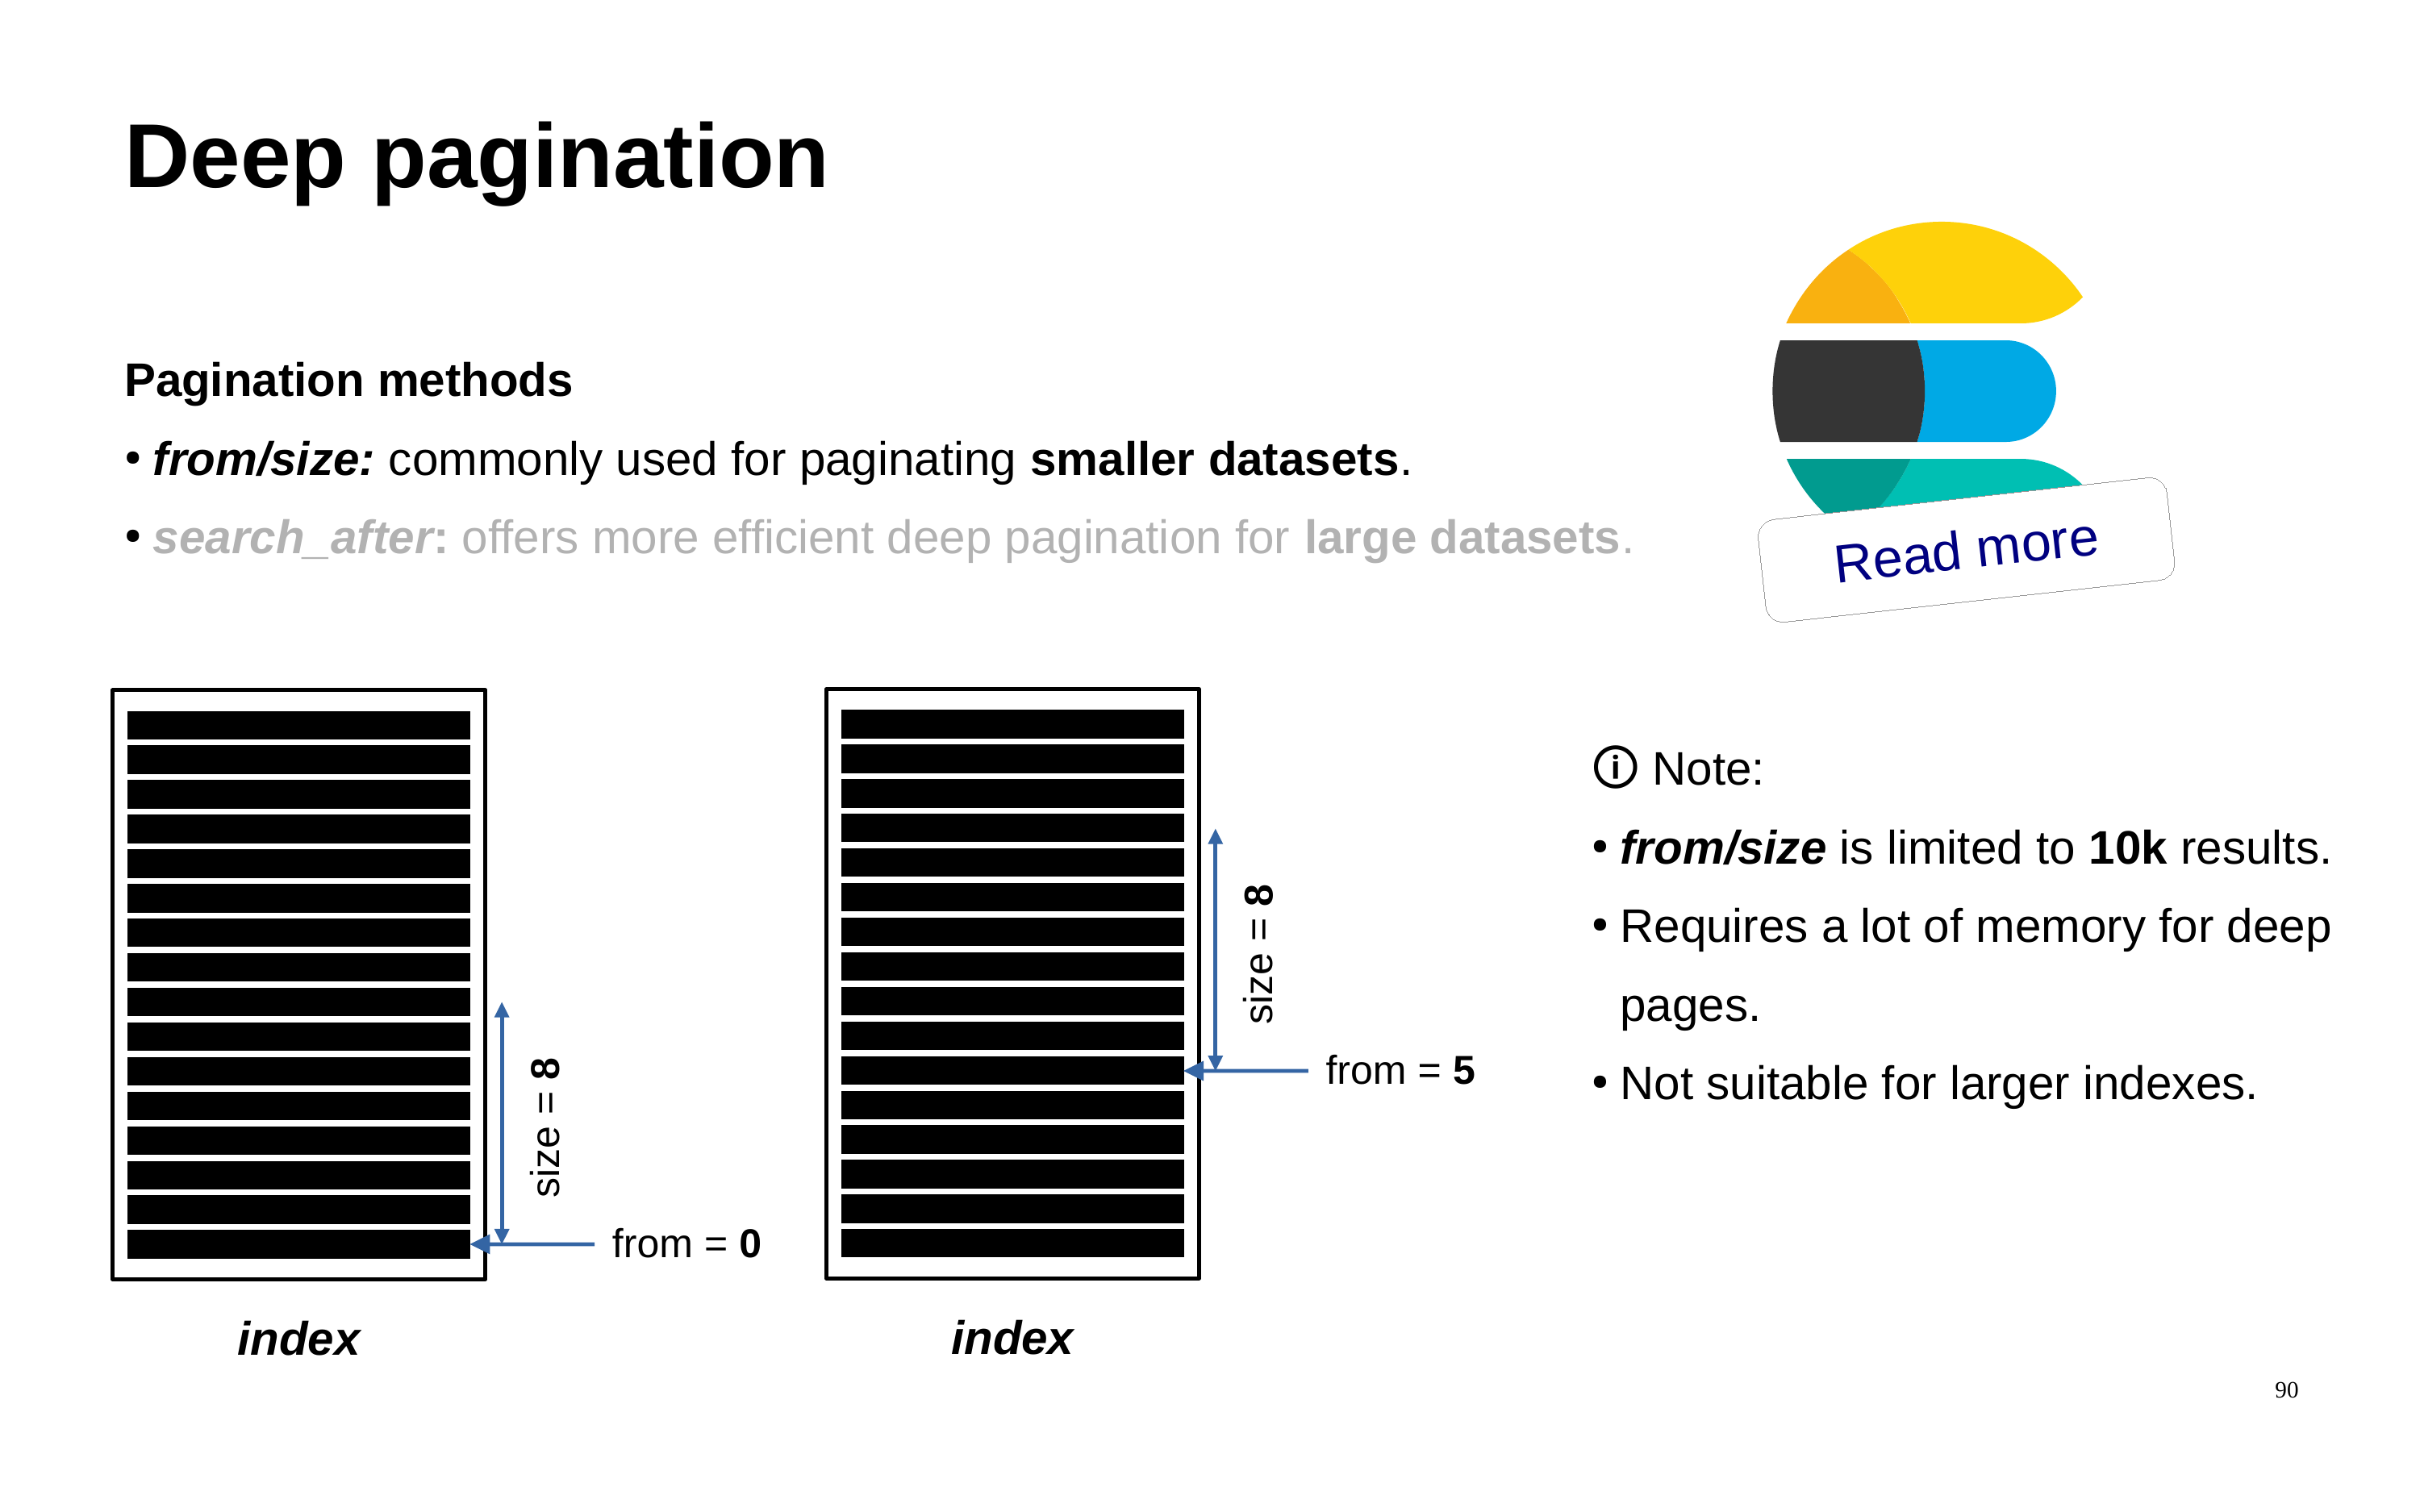

Deep pagination
Pagination methods
from/size: commonly used for paginating smaller datasets.
search_after: offers more efficient deep pagination for large datasets.
Read more
🛈 Note:
from/size is limited to 10k results.
Requires a lot of memory for deep pages.
Not suitable for larger indexes.
size = 8
from = 5
size = 8
from = 0
index
index
90